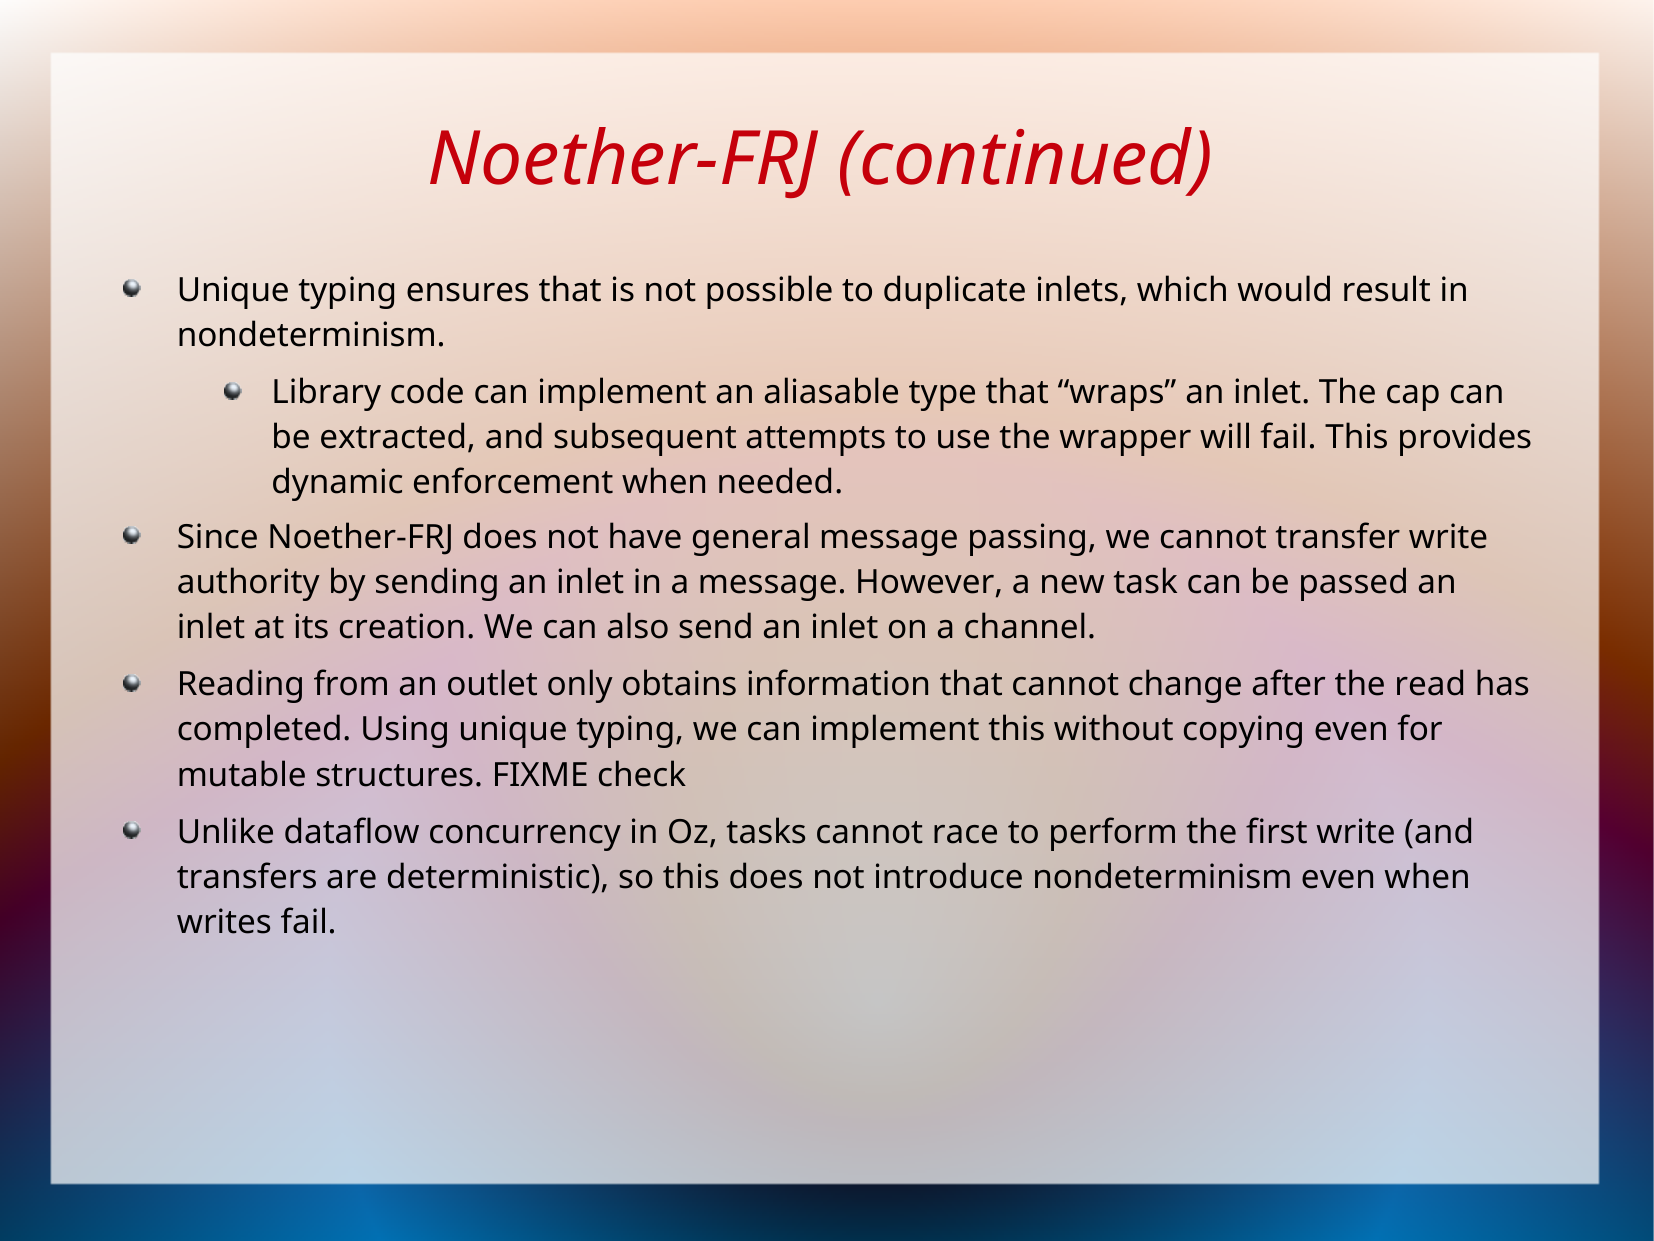

# Noether-FRJ (continued)
Unique typing ensures that is not possible to duplicate inlets, which would result in nondeterminism.
Library code can implement an aliasable type that “wraps” an inlet. The cap can be extracted, and subsequent attempts to use the wrapper will fail. This provides dynamic enforcement when needed.
Since Noether-FRJ does not have general message passing, we cannot transfer write authority by sending an inlet in a message. However, a new task can be passed an inlet at its creation. We can also send an inlet on a channel.
Reading from an outlet only obtains information that cannot change after the read has completed. Using unique typing, we can implement this without copying even for mutable structures. FIXME check
Unlike dataflow concurrency in Oz, tasks cannot race to perform the first write (and transfers are deterministic), so this does not introduce nondeterminism even when writes fail.